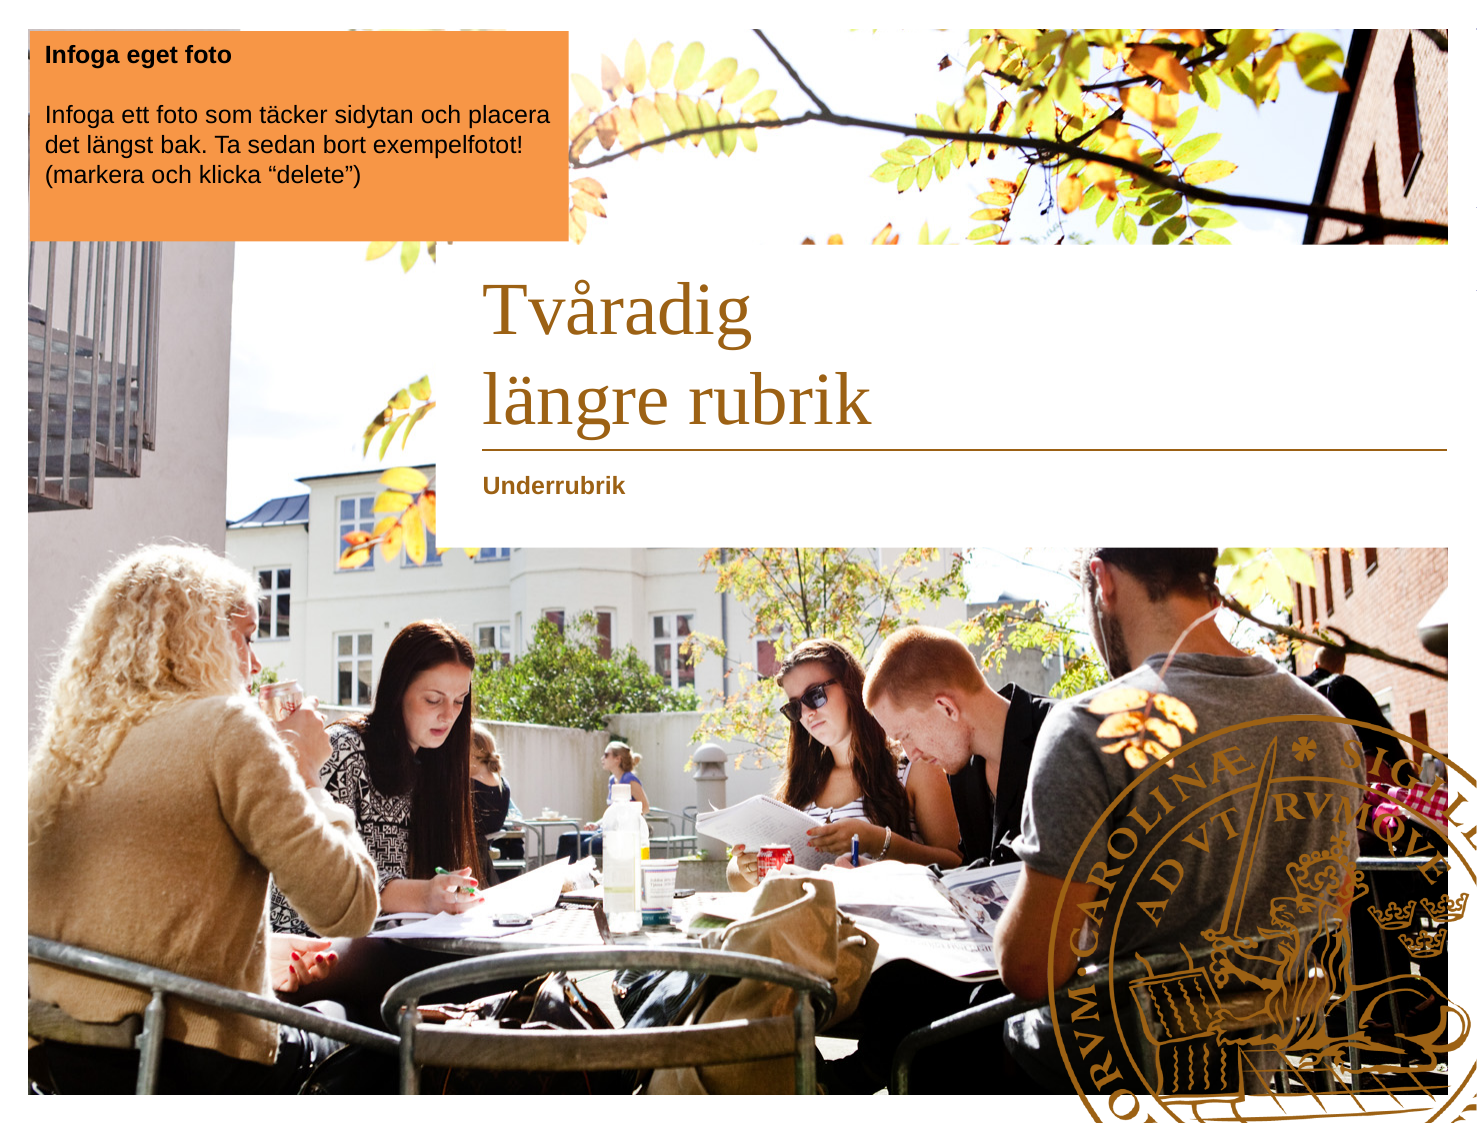

Tvåradig
längre rubrik
Underrubrik
Infoga eget foto
Infoga ett foto som täcker sidytan och placera det längst bak. Ta sedan bort exempelfotot! (markera och klicka “delete”)
#